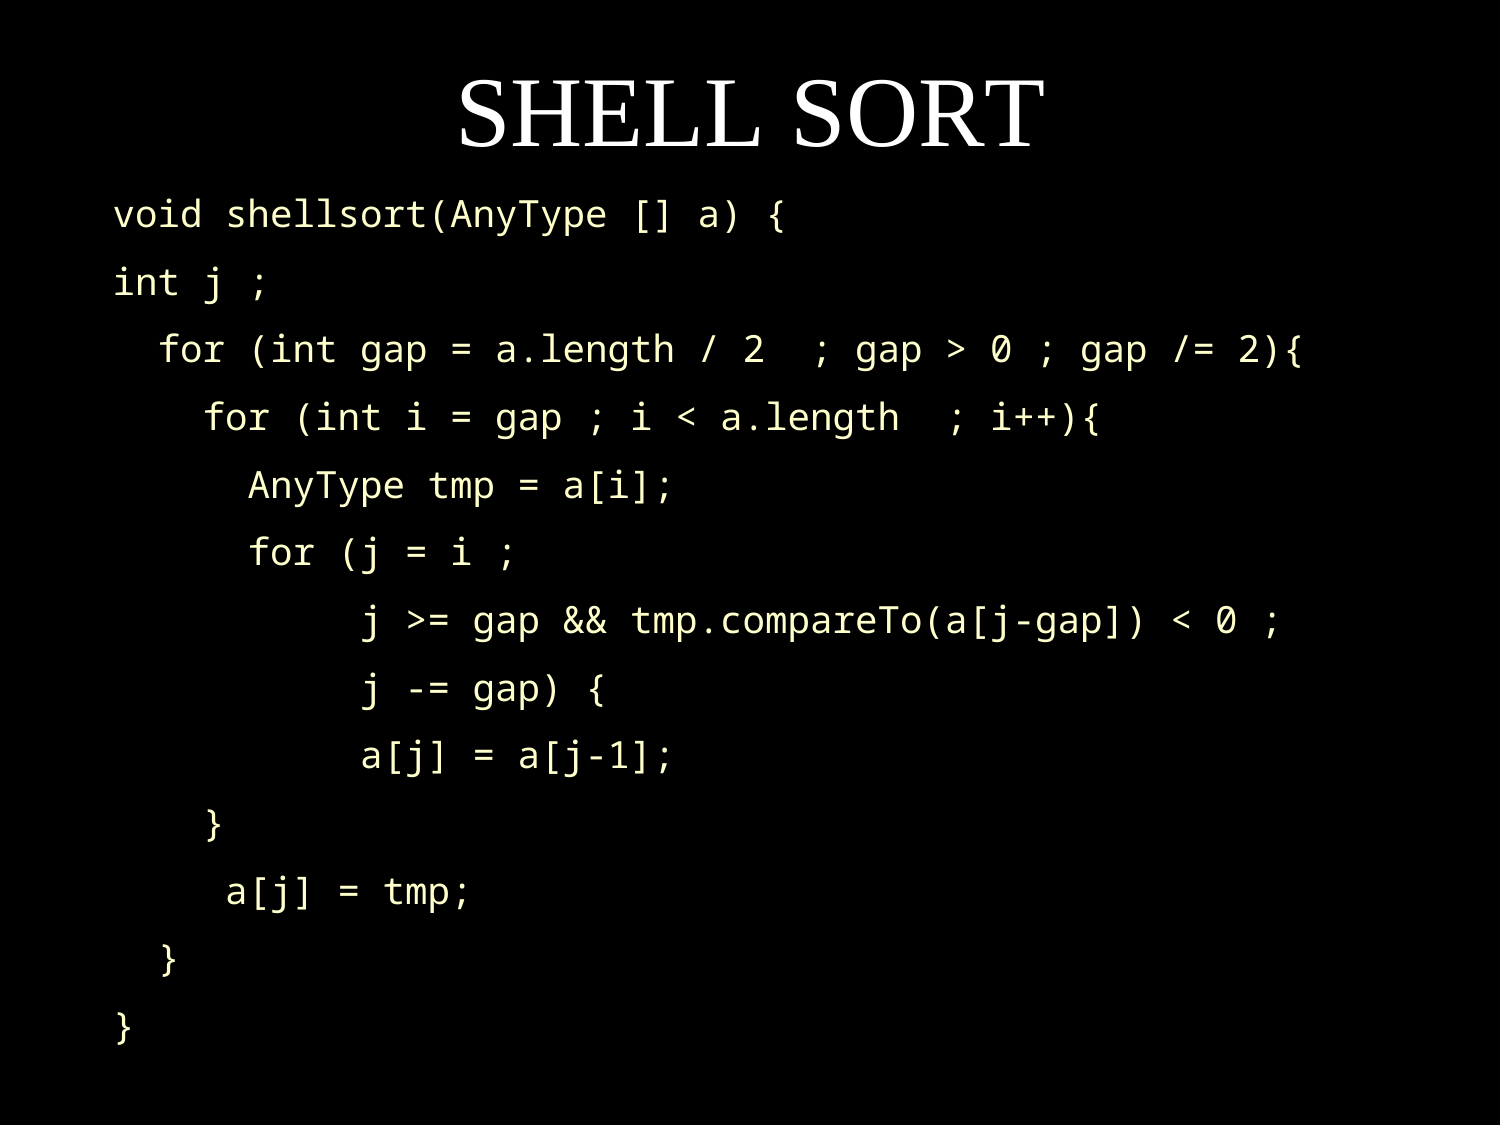

# SHELL SORT
void shellsort(AnyType [] a) {
int j ;
 for (int gap = a.length / 2 ; gap > 0 ; gap /= 2){
 for (int i = gap ; i < a.length ; i++){
 AnyType tmp = a[i];
 for (j = i ;
 j >= gap && tmp.compareTo(a[j-gap]) < 0 ;
 j -= gap) {
 a[j] = a[j-1];
 }
 a[j] = tmp;
 }
}